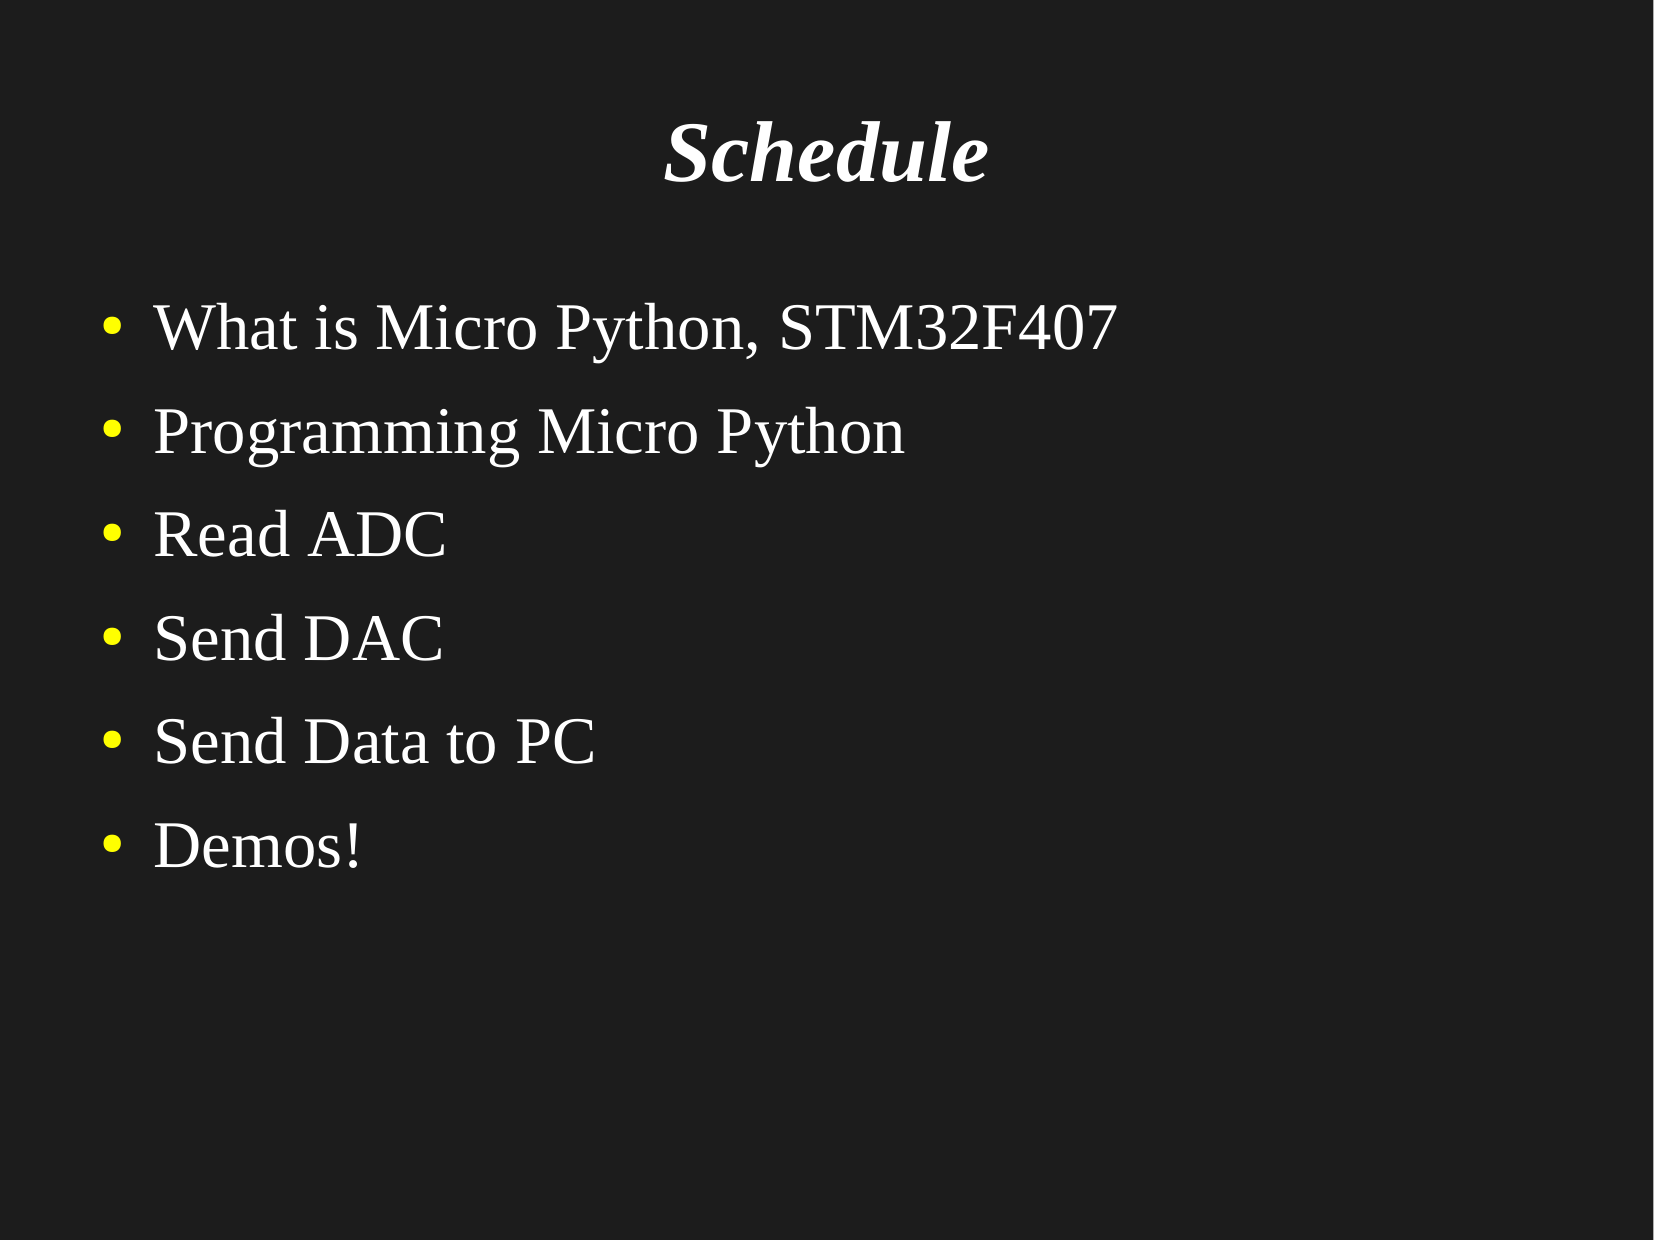

# Schedule
What is Micro Python, STM32F407
Programming Micro Python
Read ADC
Send DAC
Send Data to PC
Demos!